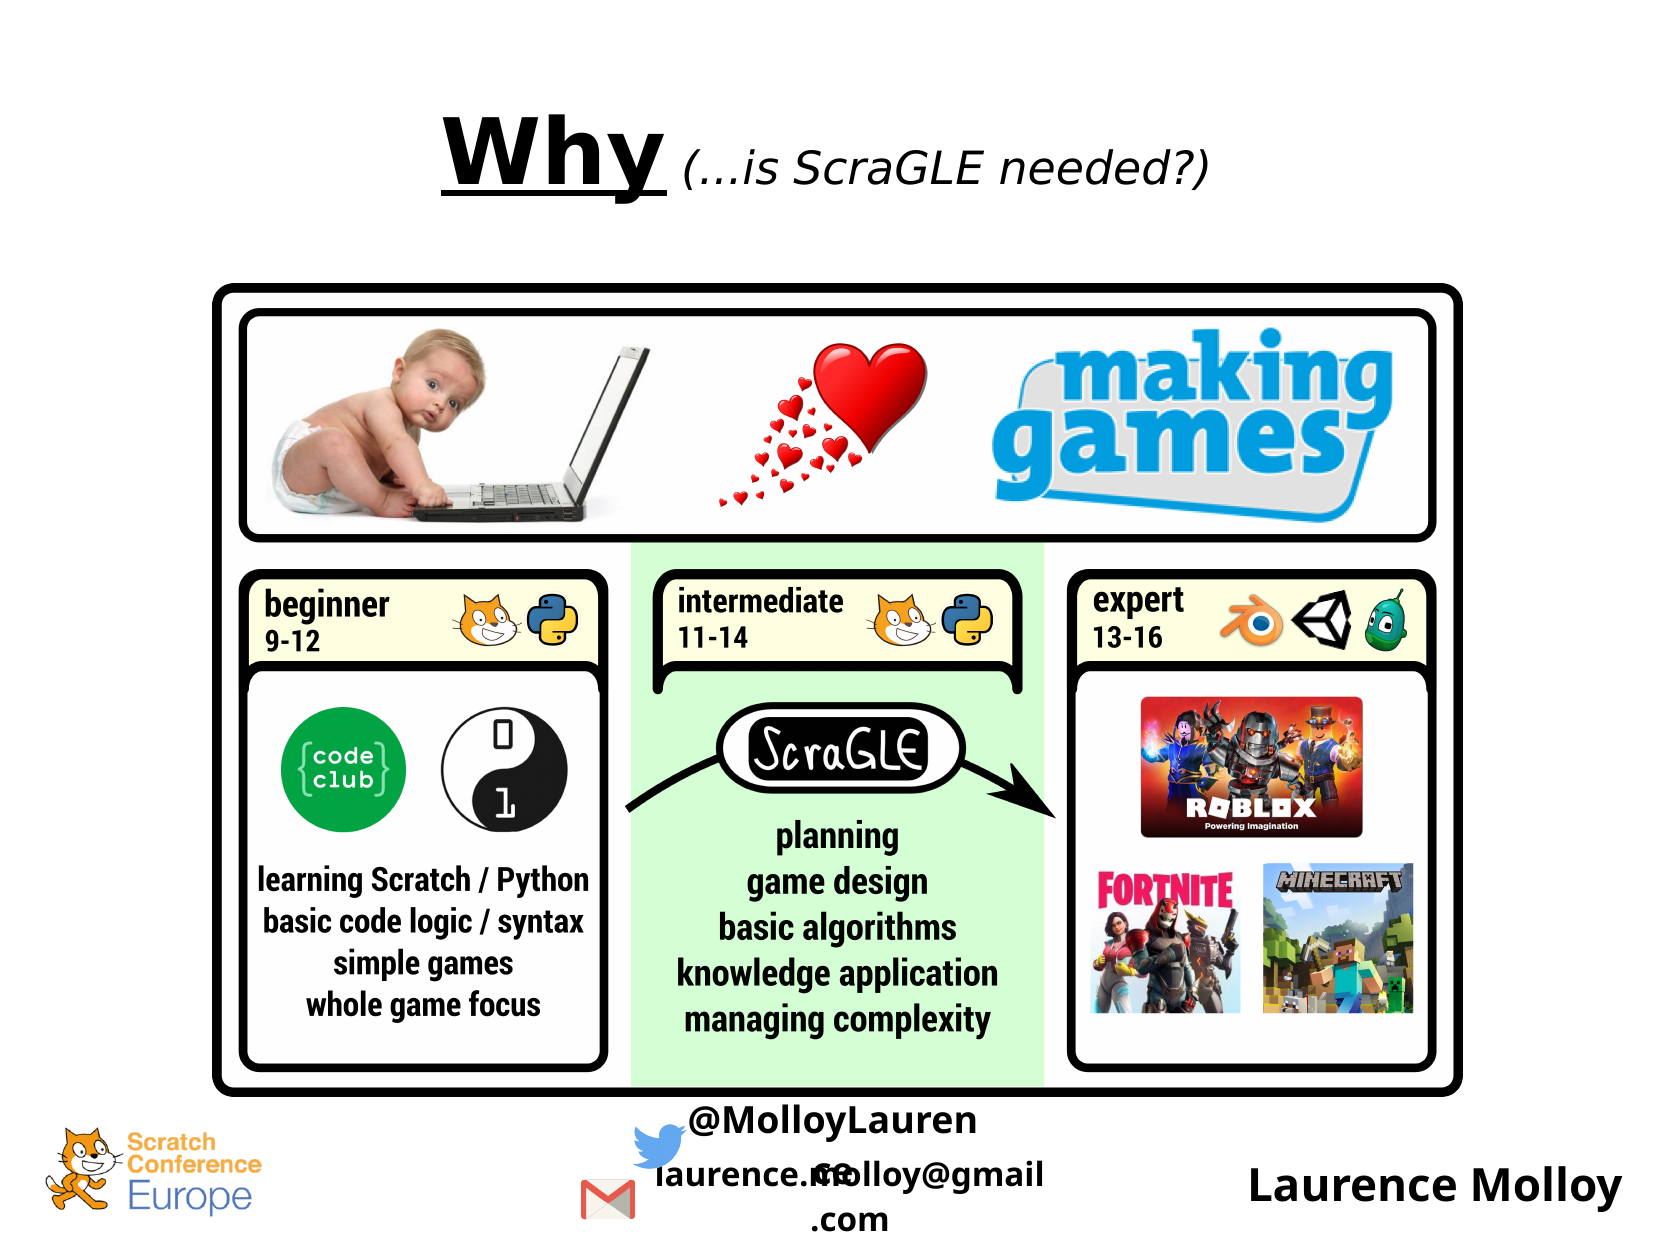

# Why (...is ScraGLE needed?)
@MolloyLaurence
Laurence Molloy
laurence.molloy@gmail.com